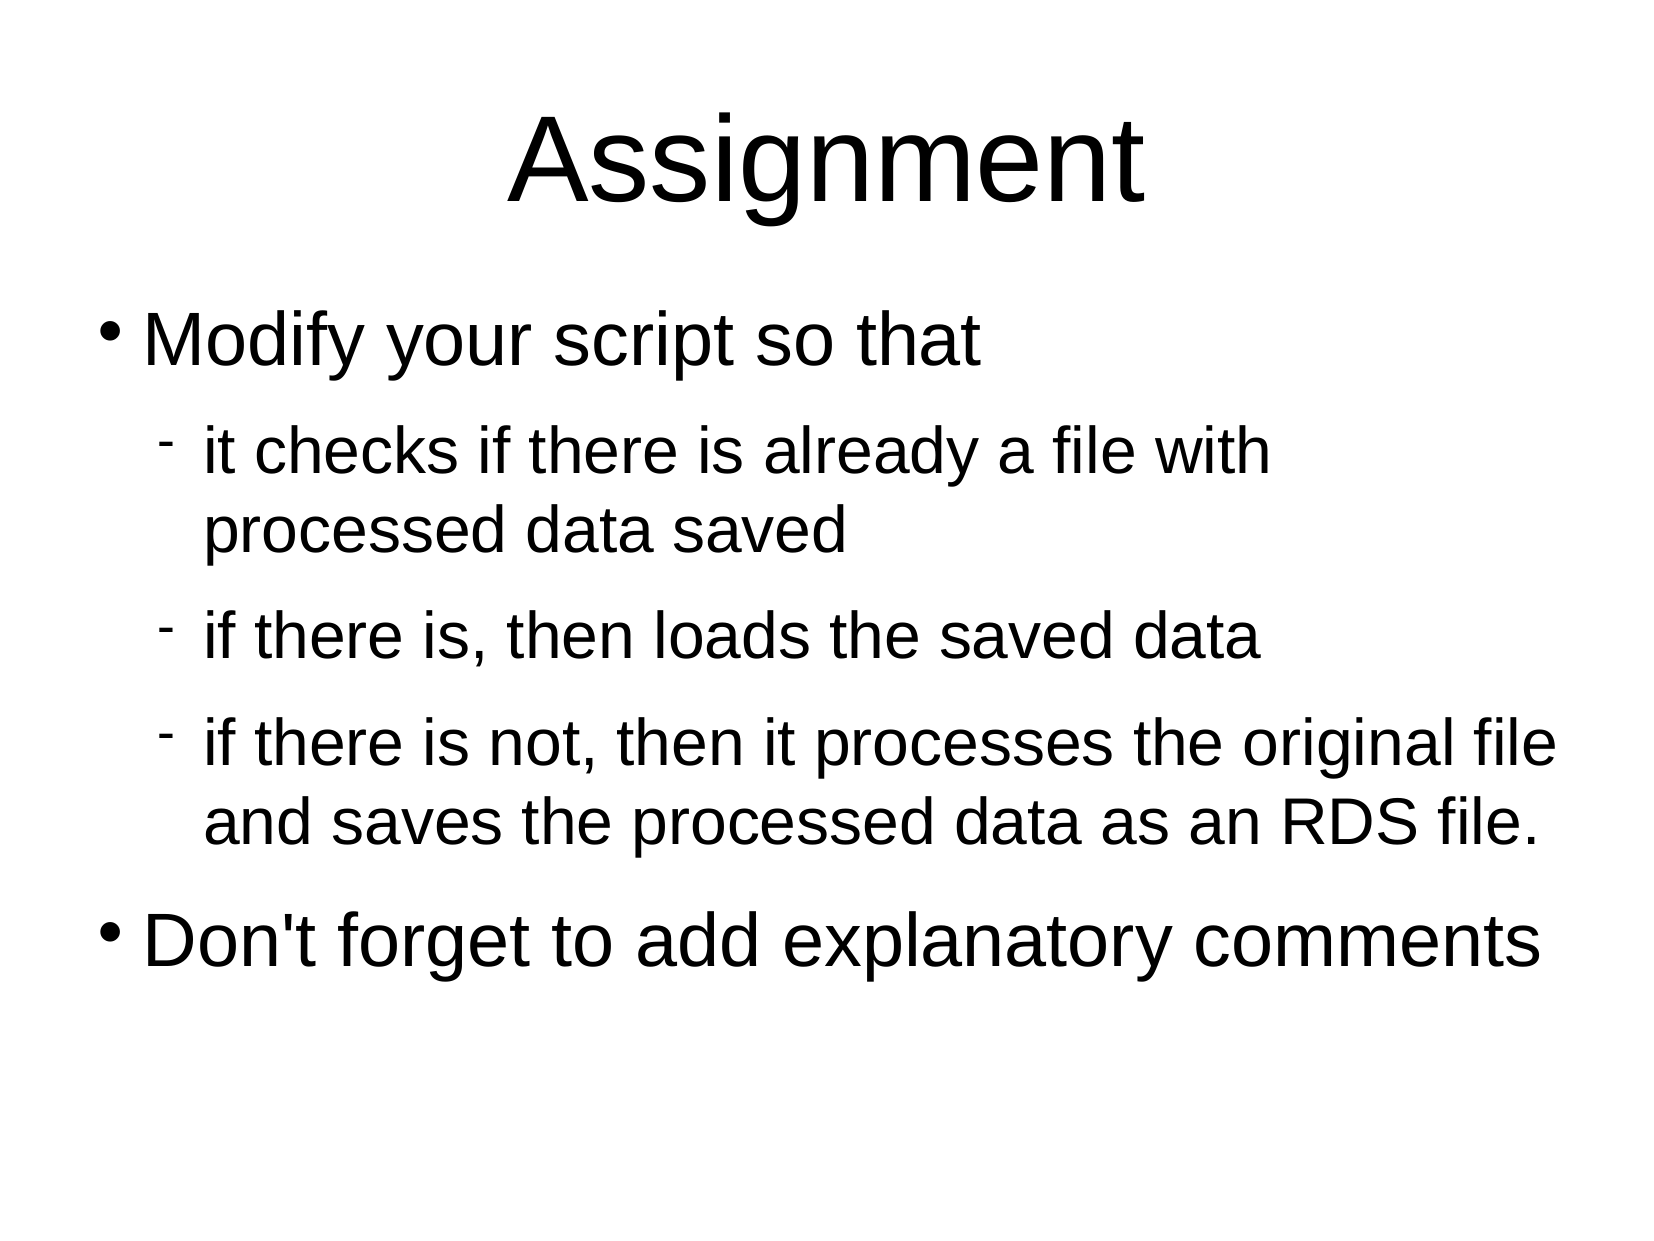

Assignment
Modify your script so that
it checks if there is already a file with processed data saved
if there is, then loads the saved data
if there is not, then it processes the original file and saves the processed data as an RDS file.
Don't forget to add explanatory comments